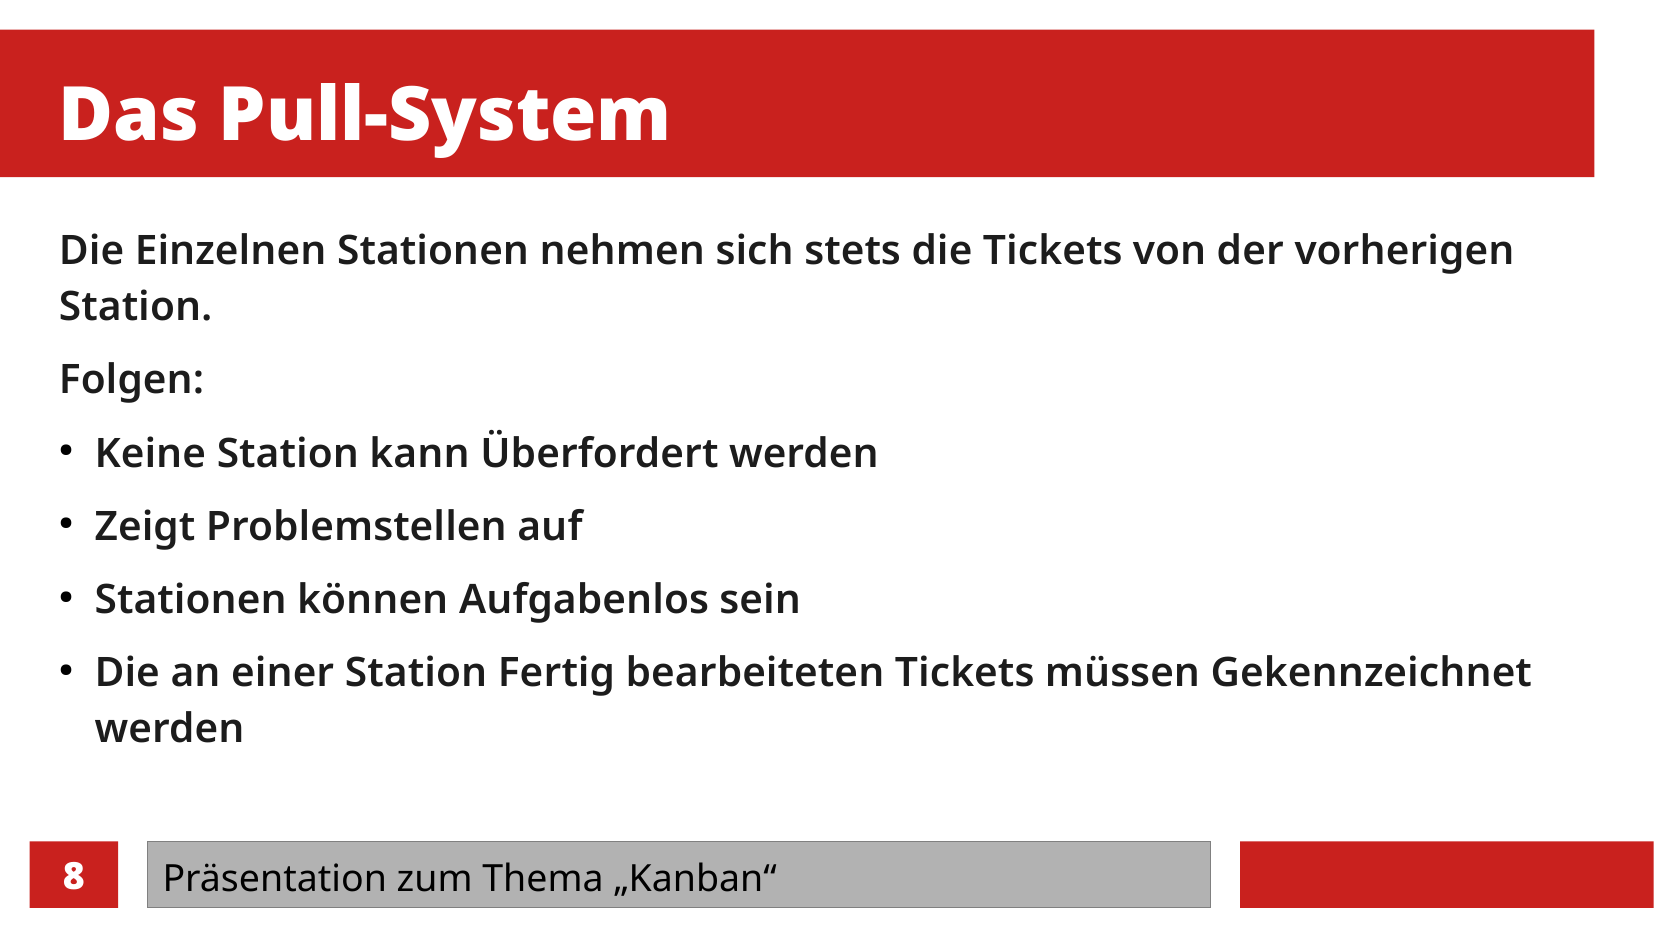

# Das Pull-System
Die Einzelnen Stationen nehmen sich stets die Tickets von der vorherigen Station.
Folgen:
Keine Station kann Überfordert werden
Zeigt Problemstellen auf
Stationen können Aufgabenlos sein
Die an einer Station Fertig bearbeiteten Tickets müssen Gekennzeichnet werden
8
Präsentation zum Thema „Kanban“